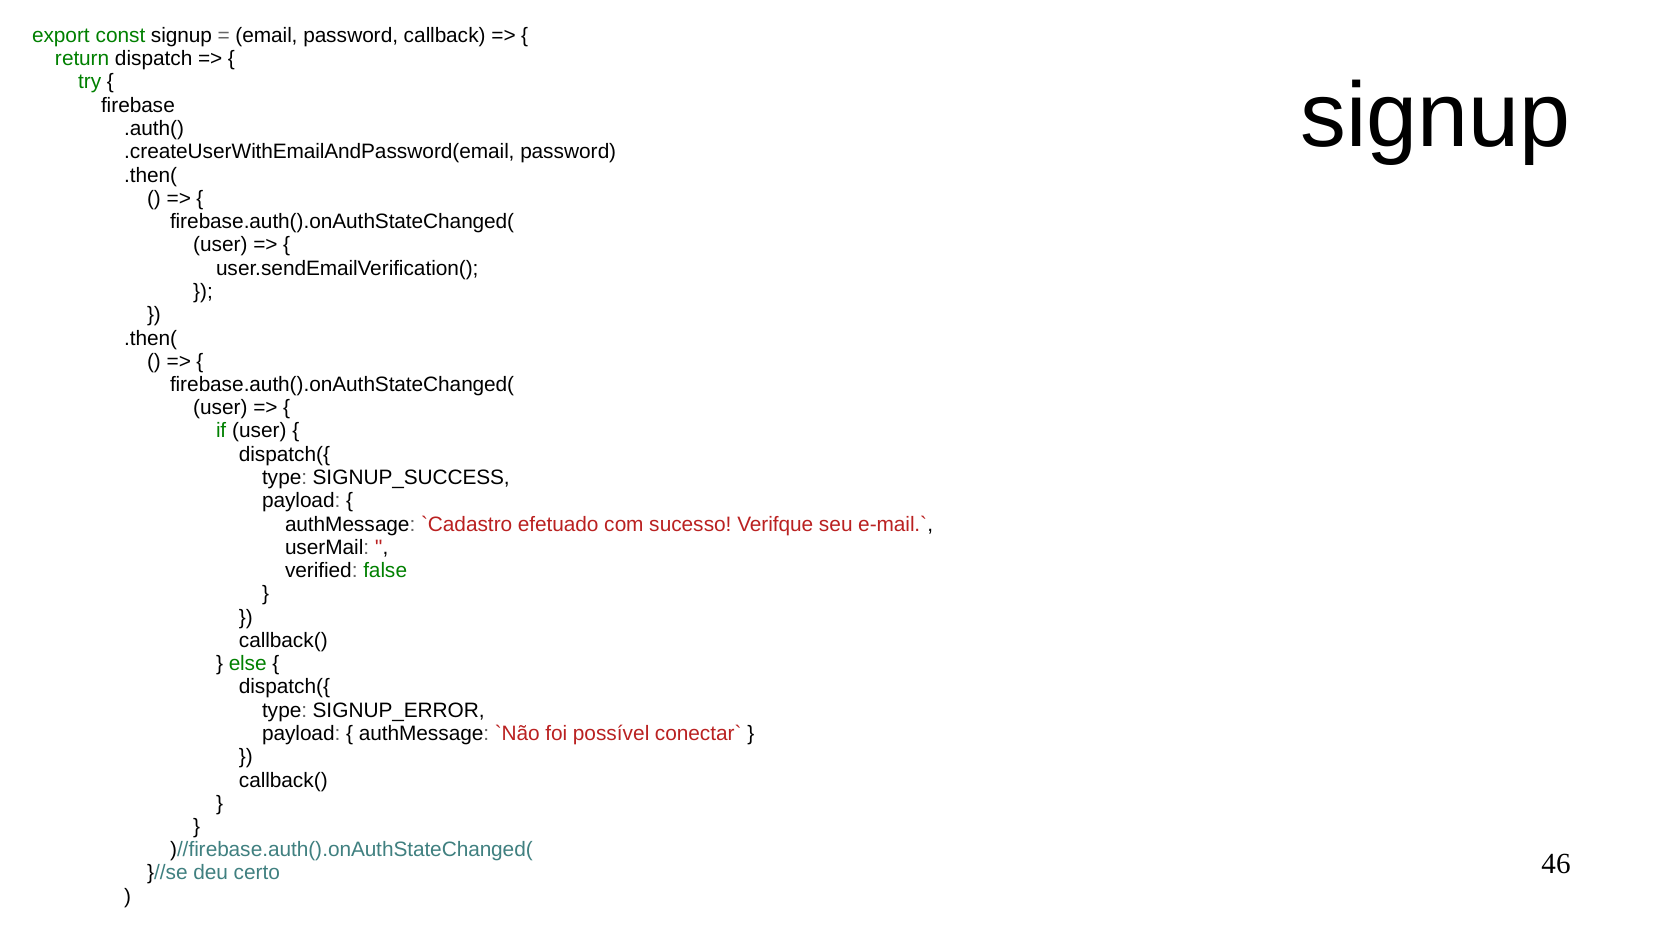

export const signup = (email, password, callback) => {
 return dispatch => {
 try {
 firebase
 .auth()
 .createUserWithEmailAndPassword(email, password)
 .then(
 () => {
 firebase.auth().onAuthStateChanged(
 (user) => {
 user.sendEmailVerification();
 });
 })
 .then(
 () => {
 firebase.auth().onAuthStateChanged(
 (user) => {
 if (user) {
 dispatch({
 type: SIGNUP_SUCCESS,
 payload: {
 authMessage: `Cadastro efetuado com sucesso! Verifque seu e-mail.`,
 userMail: '',
 verified: false
 }
 })
 callback()
 } else {
 dispatch({
 type: SIGNUP_ERROR,
 payload: { authMessage: `Não foi possível conectar` }
 })
 callback()
 }
 }
 )//firebase.auth().onAuthStateChanged(
 }//se deu certo
 )
# signup
46